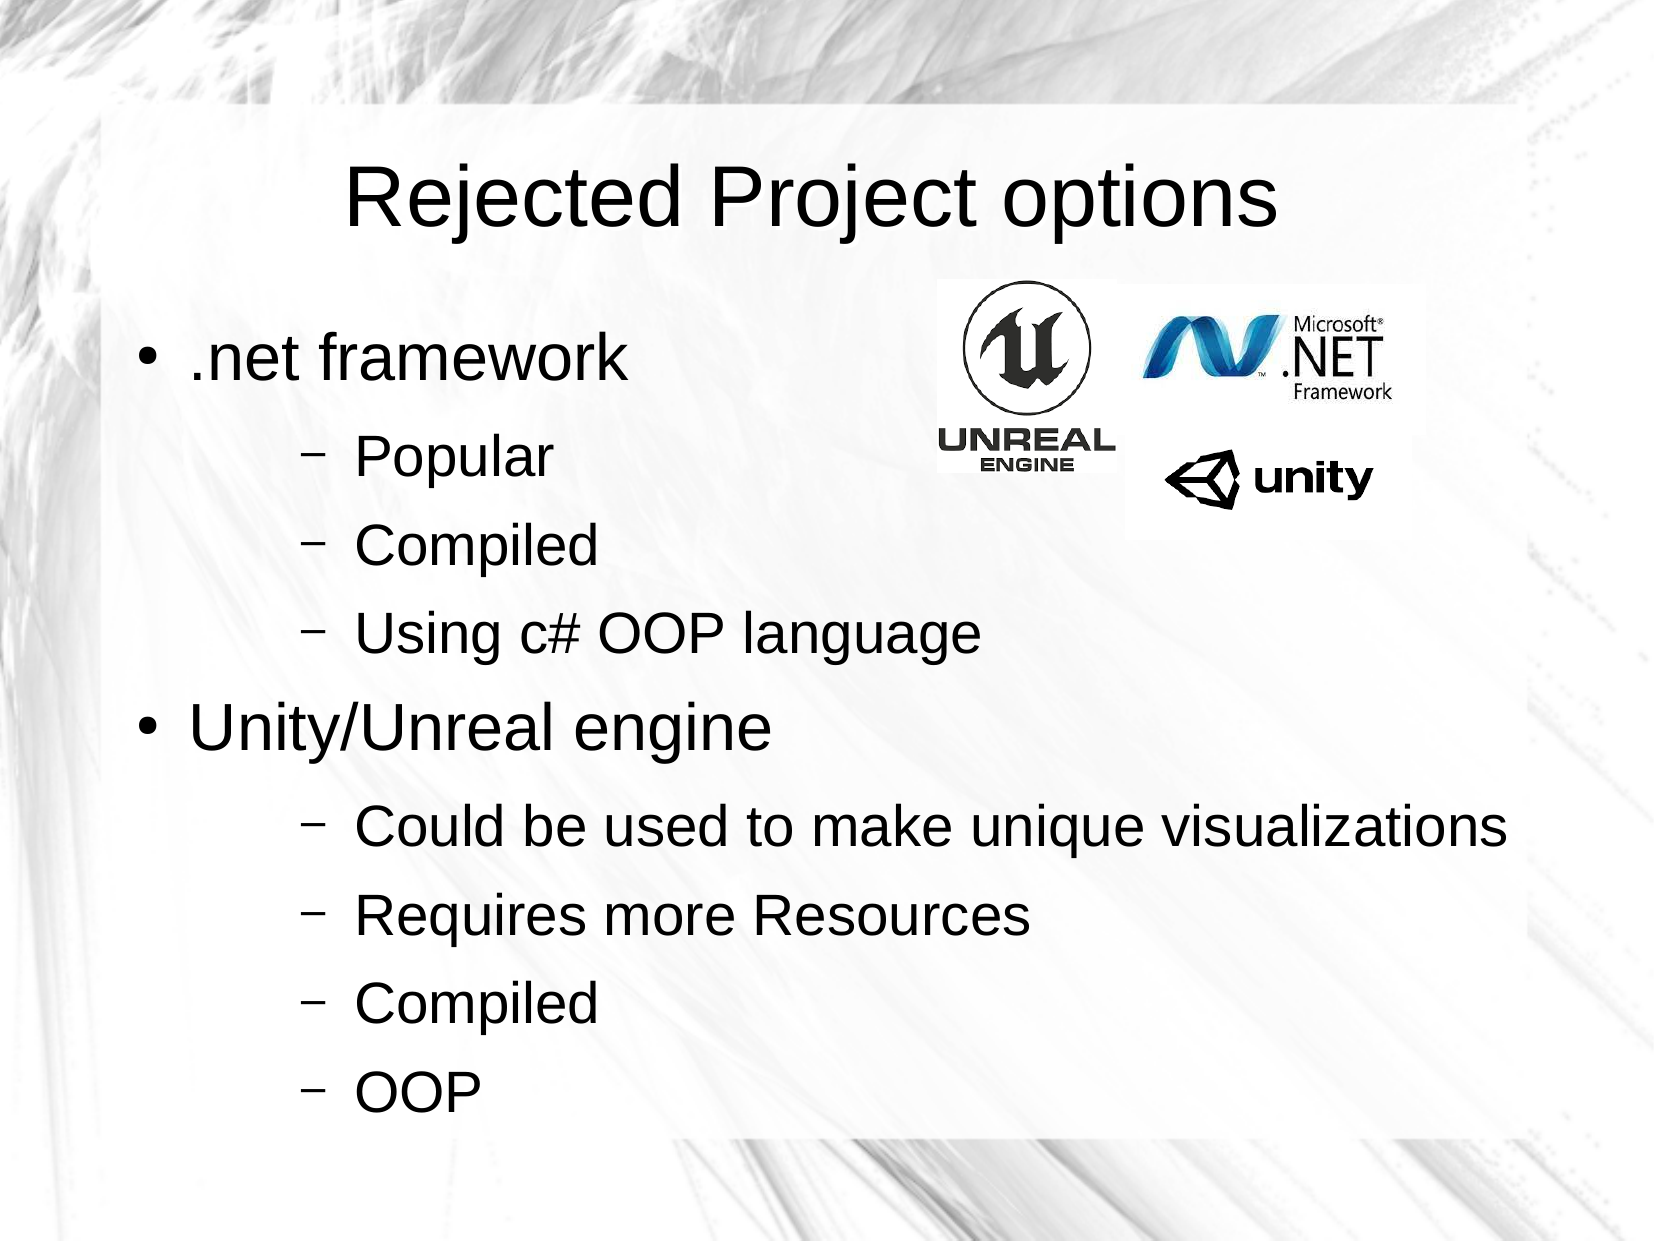

# Rejected Project options
.net framework
Popular
Compiled
Using c# OOP language
Unity/Unreal engine
Could be used to make unique visualizations
Requires more Resources
Compiled
OOP